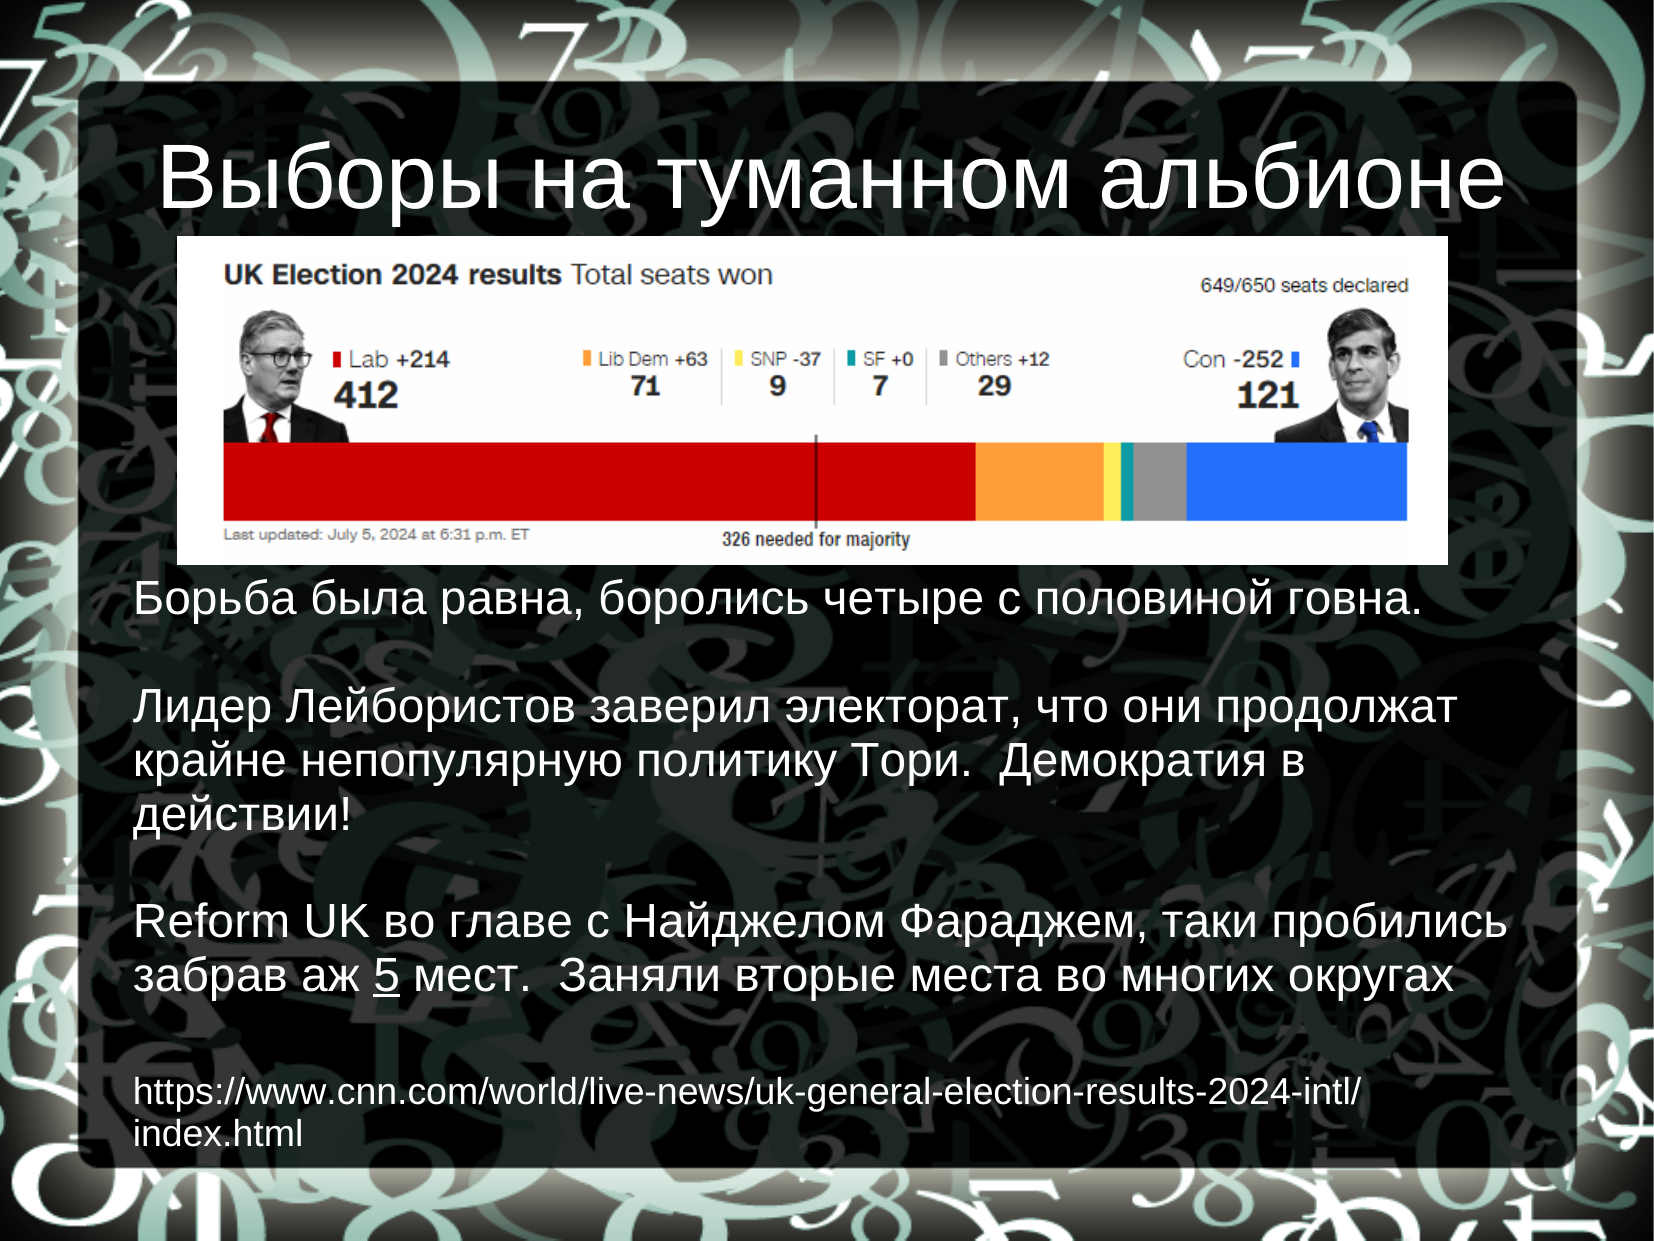

# Выборы на туманном альбионе
Борьба была равна, боролись четыре с половиной говна.
Лидер Лейбористов заверил электорат, что они продолжат крайне непопулярную политику Тори. Демократия в действии!
Reform UK во главе с Найджелом Фараджем, таки пробились забрав аж 5 мест. Заняли вторые места во многих округах
https://www.cnn.com/world/live-news/uk-general-election-results-2024-intl/index.html